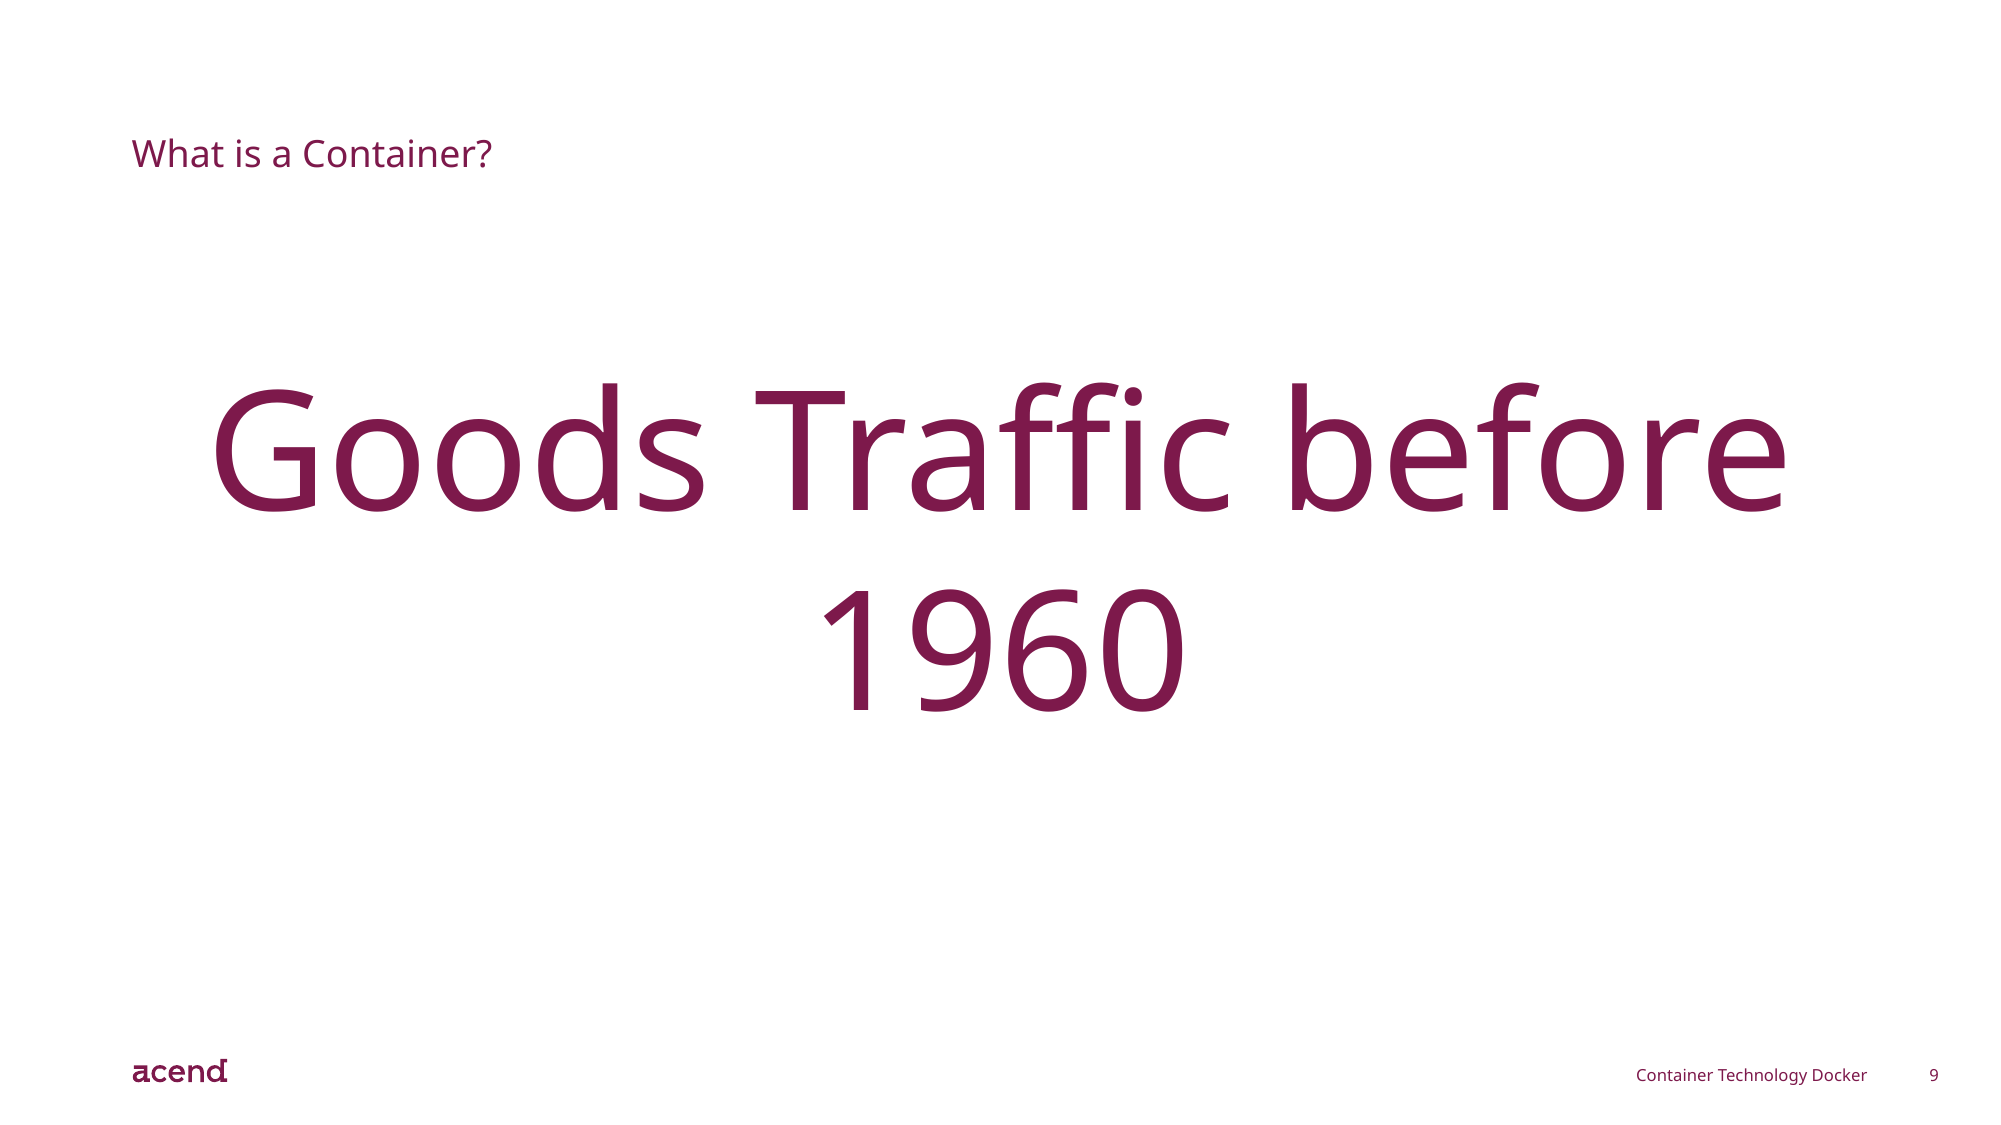

What is a Container?
#
Goods Traffic before 1960
Container Technology Docker
9